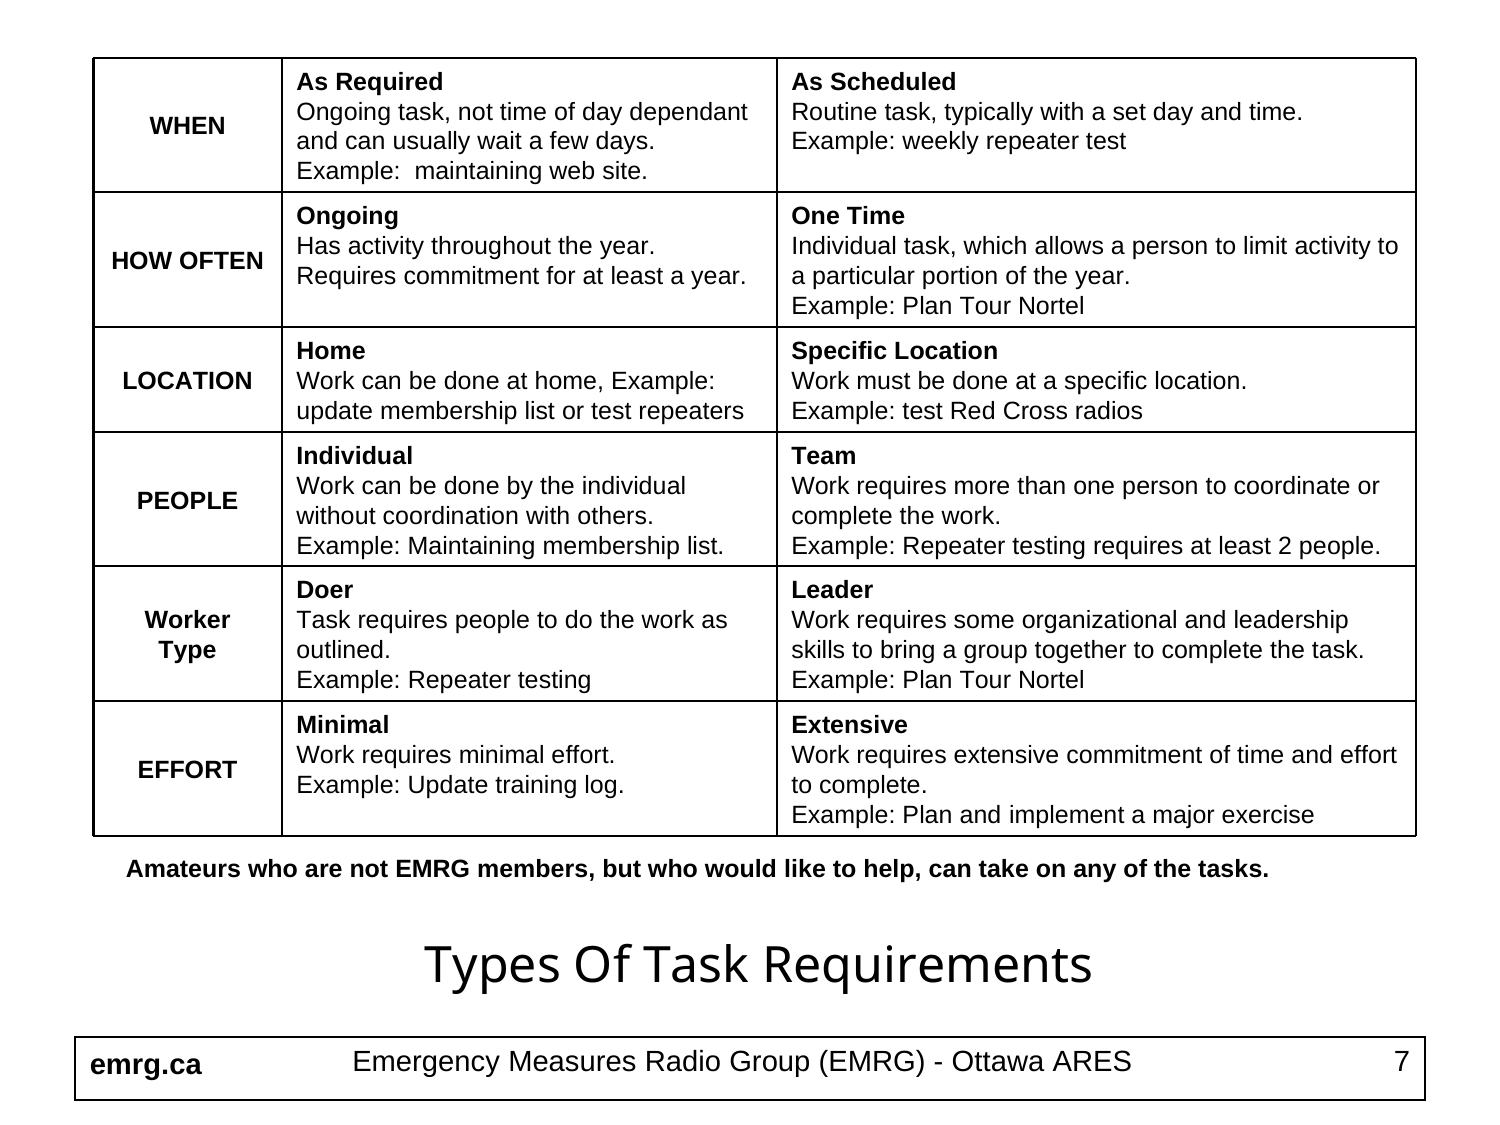

WHEN
As Required
Ongoing task, not time of day dependant and can usually wait a few days.
Example: maintaining web site.
As Scheduled
Routine task, typically with a set day and time.
Example: weekly repeater test
HOW OFTEN
Ongoing
Has activity throughout the year. Requires commitment for at least a year.
One Time
Individual task, which allows a person to limit activity to a particular portion of the year.
Example: Plan Tour Nortel
LOCATION
Home
Work can be done at home, Example: update membership list or test repeaters
Specific Location
Work must be done at a specific location.
Example: test Red Cross radios
PEOPLE
Individual
Work can be done by the individual without coordination with others.
Example: Maintaining membership list.
Team
Work requires more than one person to coordinate or complete the work.
Example: Repeater testing requires at least 2 people.
Worker
Type
Doer
Task requires people to do the work as outlined.
Example: Repeater testing
Leader
Work requires some organizational and leadership skills to bring a group together to complete the task.
Example: Plan Tour Nortel
EFFORT
Minimal
Work requires minimal effort.
Example: Update training log.
Extensive
Work requires extensive commitment of time and effort to complete.
Example: Plan and implement a major exercise
Amateurs who are not EMRG members, but who would like to help, can take on any of the tasks.
Types Of Task Requirements
Emergency Measures Radio Group (EMRG) - Ottawa ARES
7